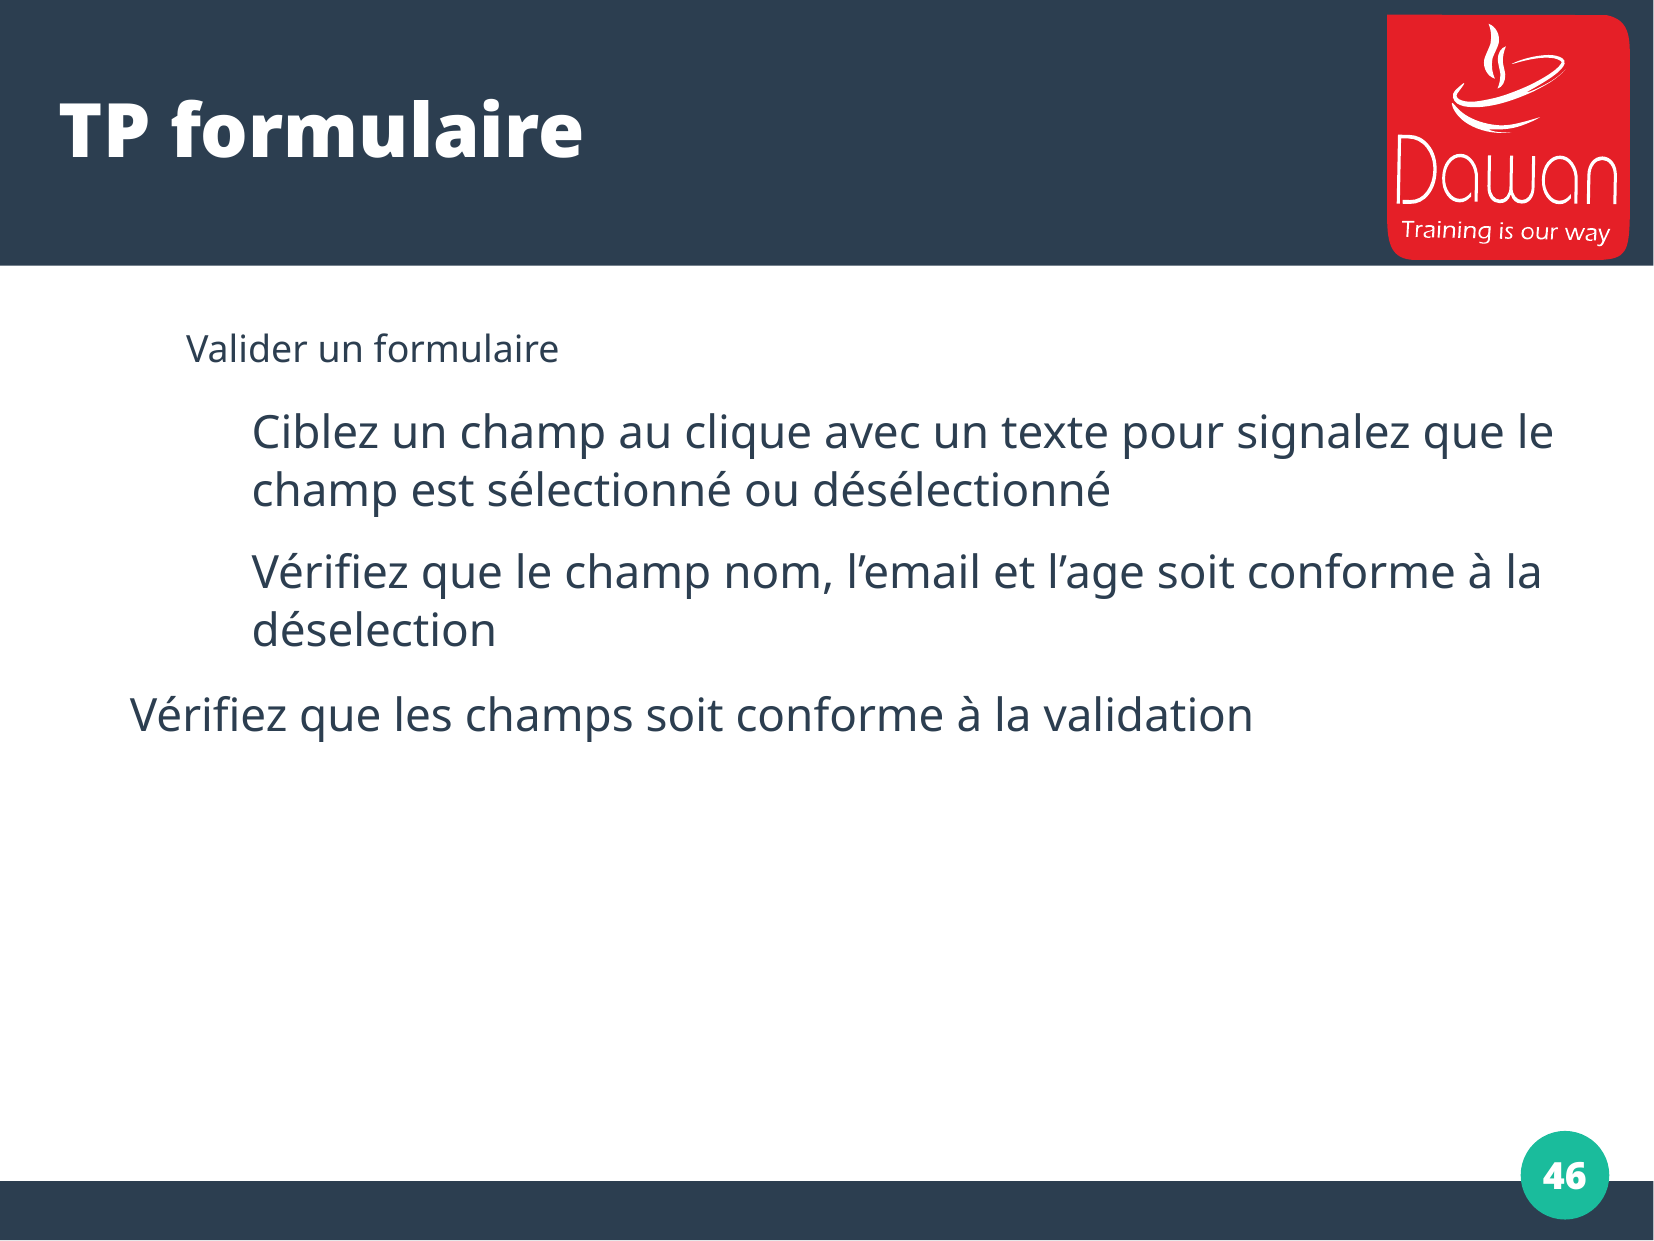

# TP formulaire
Valider un formulaire
Ciblez un champ au clique avec un texte pour signalez que le champ est sélectionné ou désélectionné
Vérifiez que le champ nom, l’email et l’age soit conforme à la déselection
Vérifiez que les champs soit conforme à la validation
46